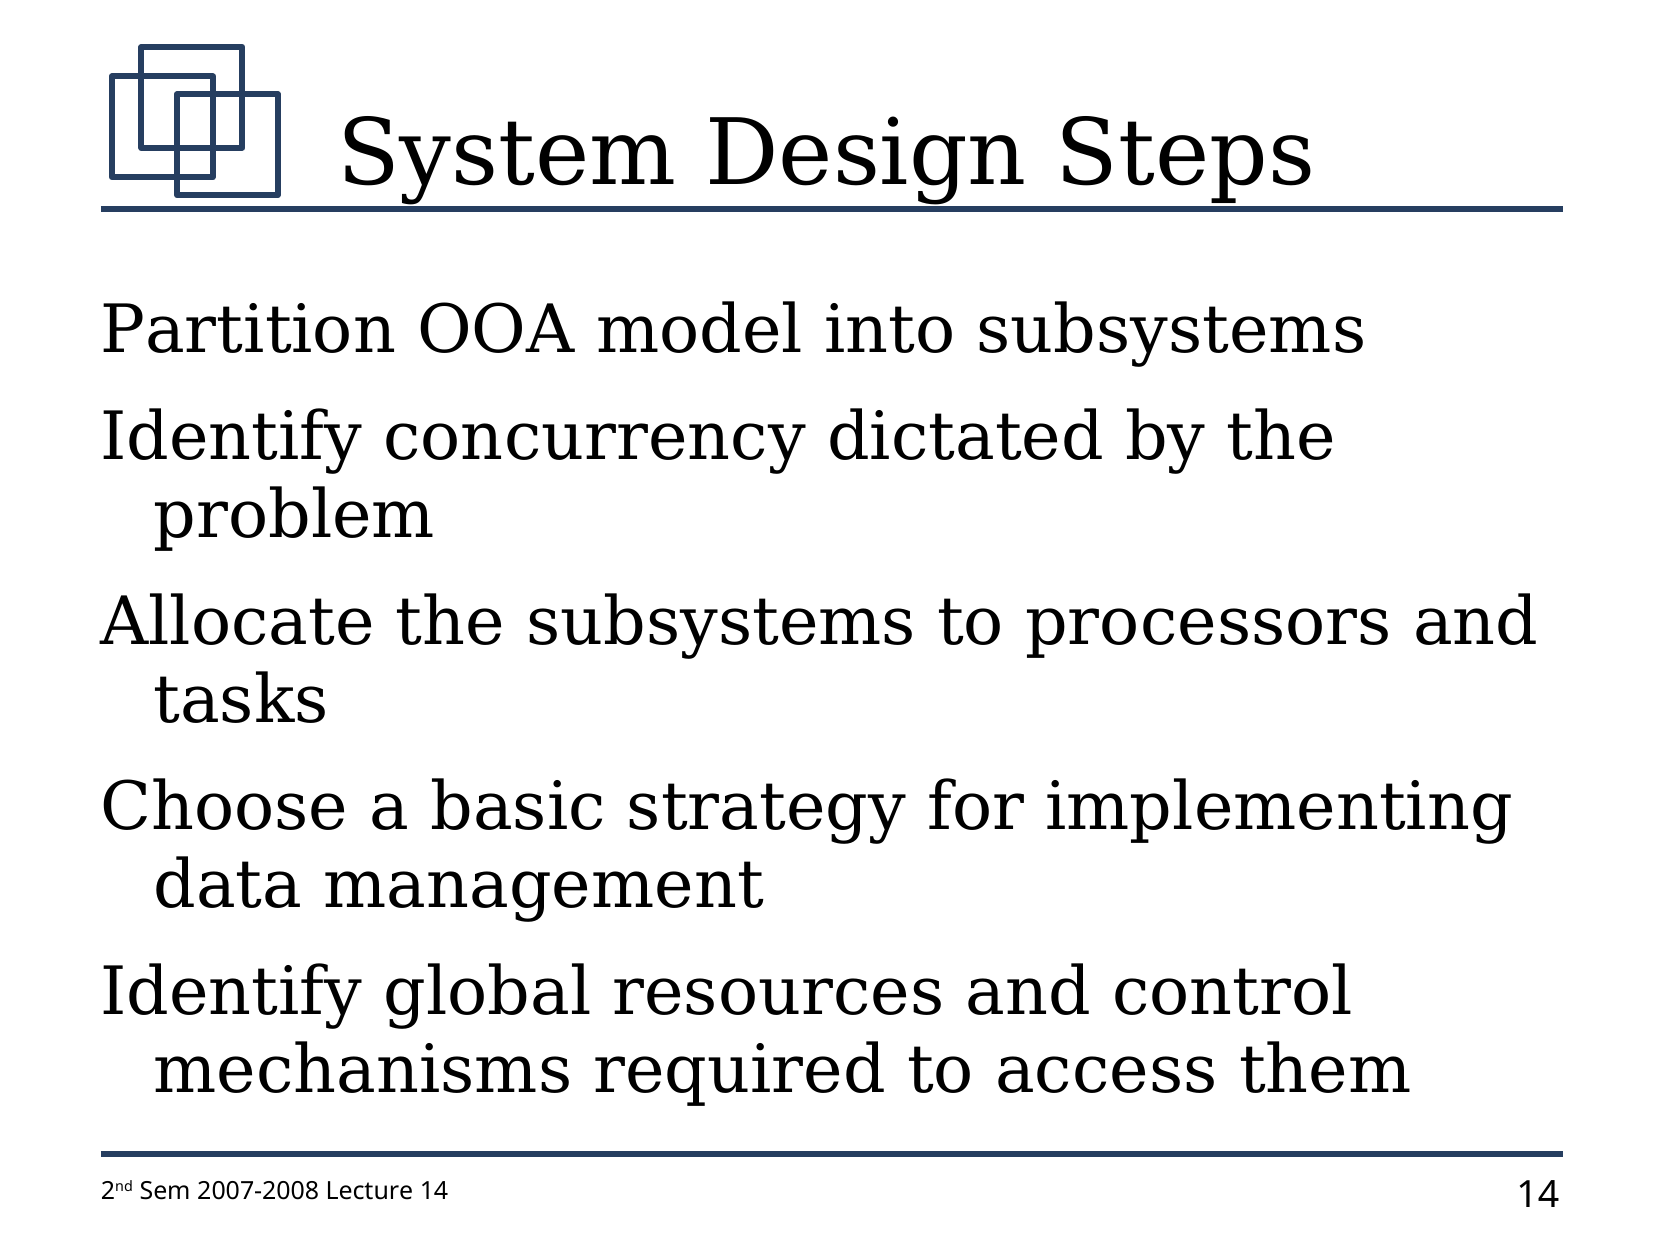

# System Design Steps
Partition OOA model into subsystems
Identify concurrency dictated by the problem
Allocate the subsystems to processors and tasks
Choose a basic strategy for implementing data management
Identify global resources and control mechanisms required to access them